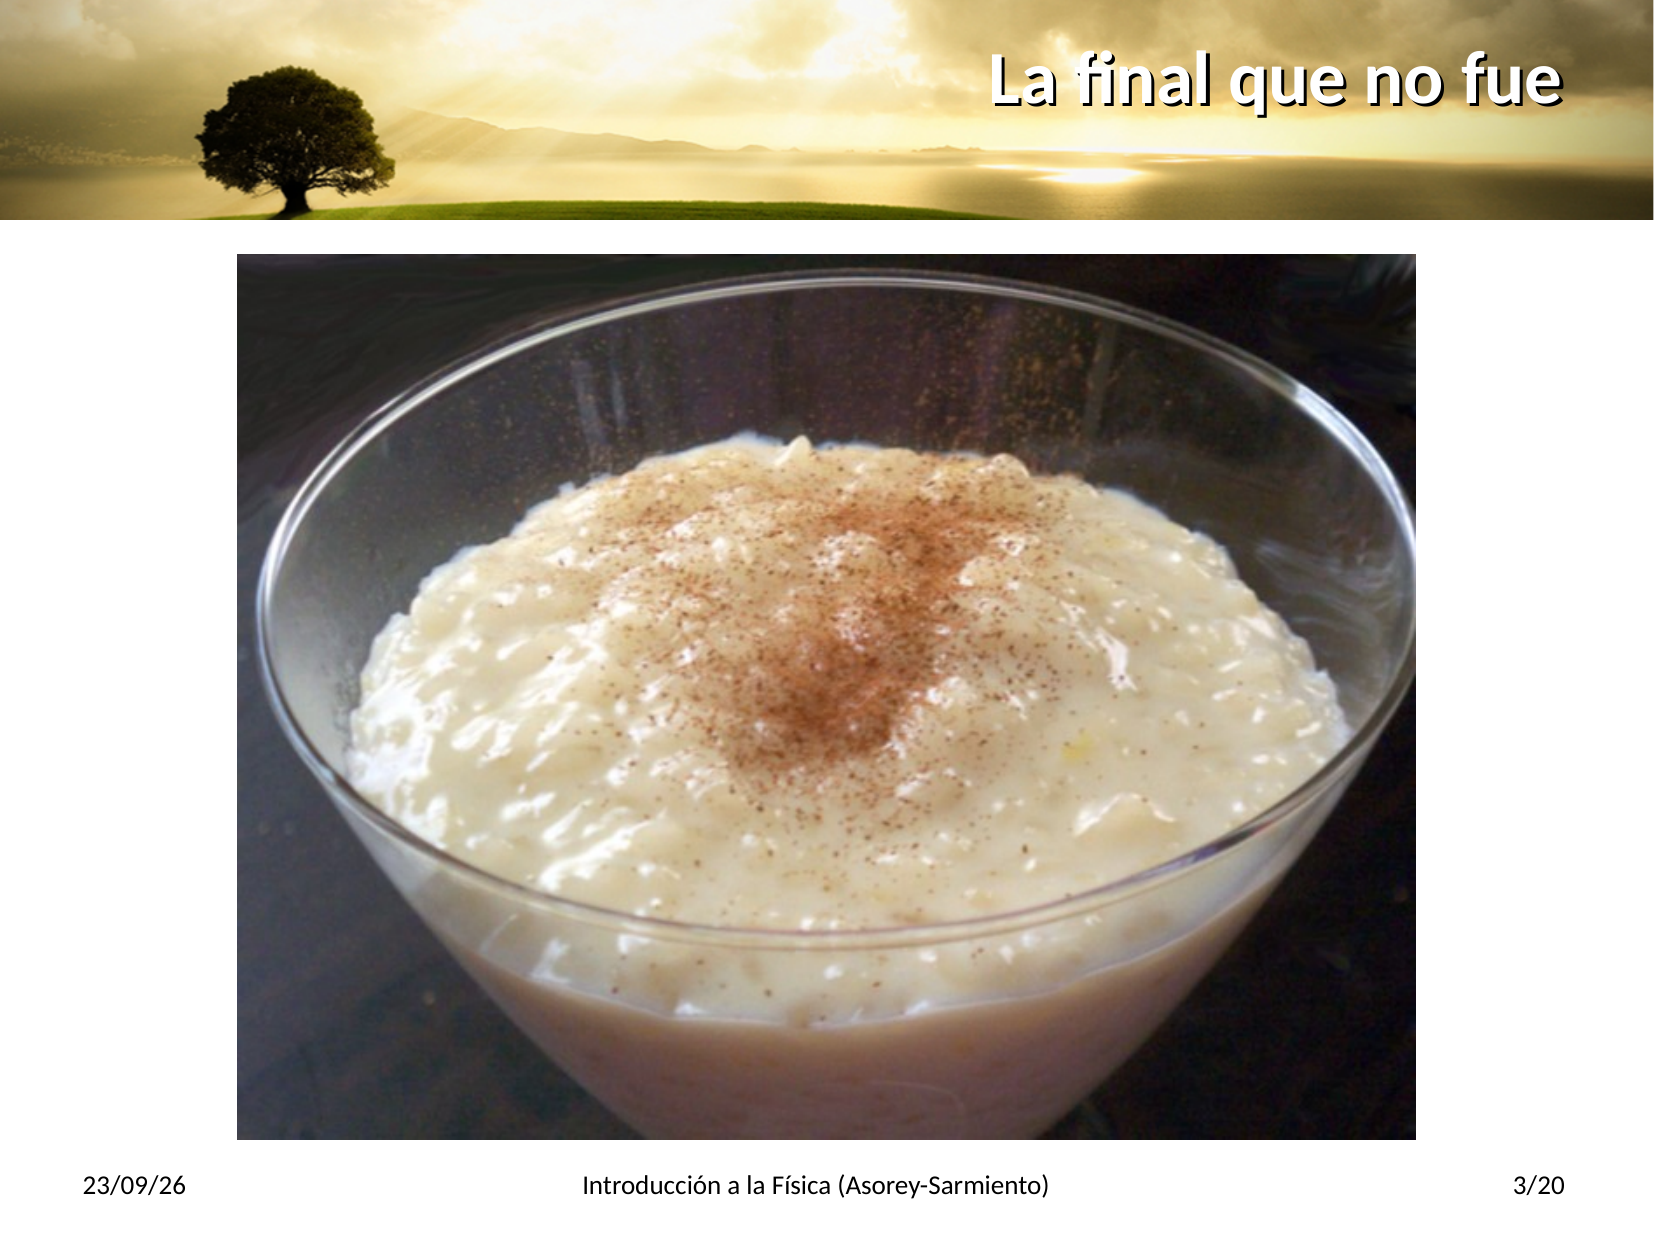

# La final que no fue
Introducción a la Física (Asorey-Sarmiento)
3